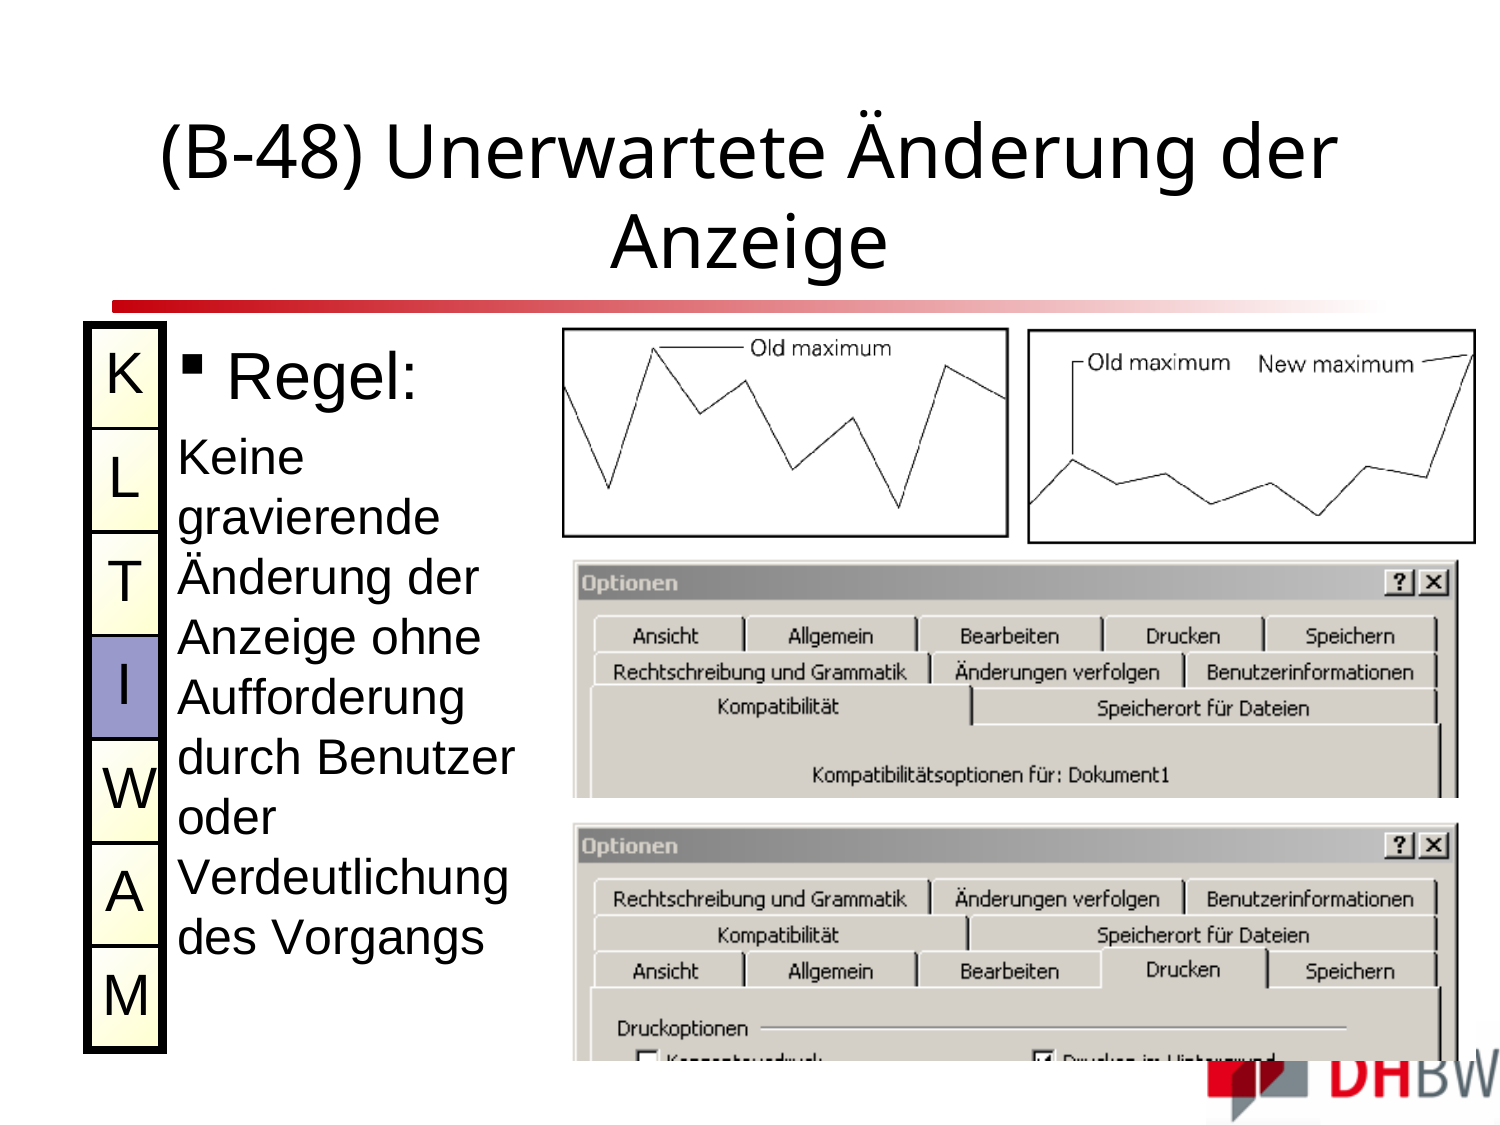

# (B-48) Unerwartete Änderung der Anzeige
| K |
| --- |
| L |
| T |
| I |
| W |
| A |
| M |
 Regel:
Keine gravierende Änderung der Anzeige ohne Aufforderung durch Benutzer oder Verdeutlichung des Vorgangs